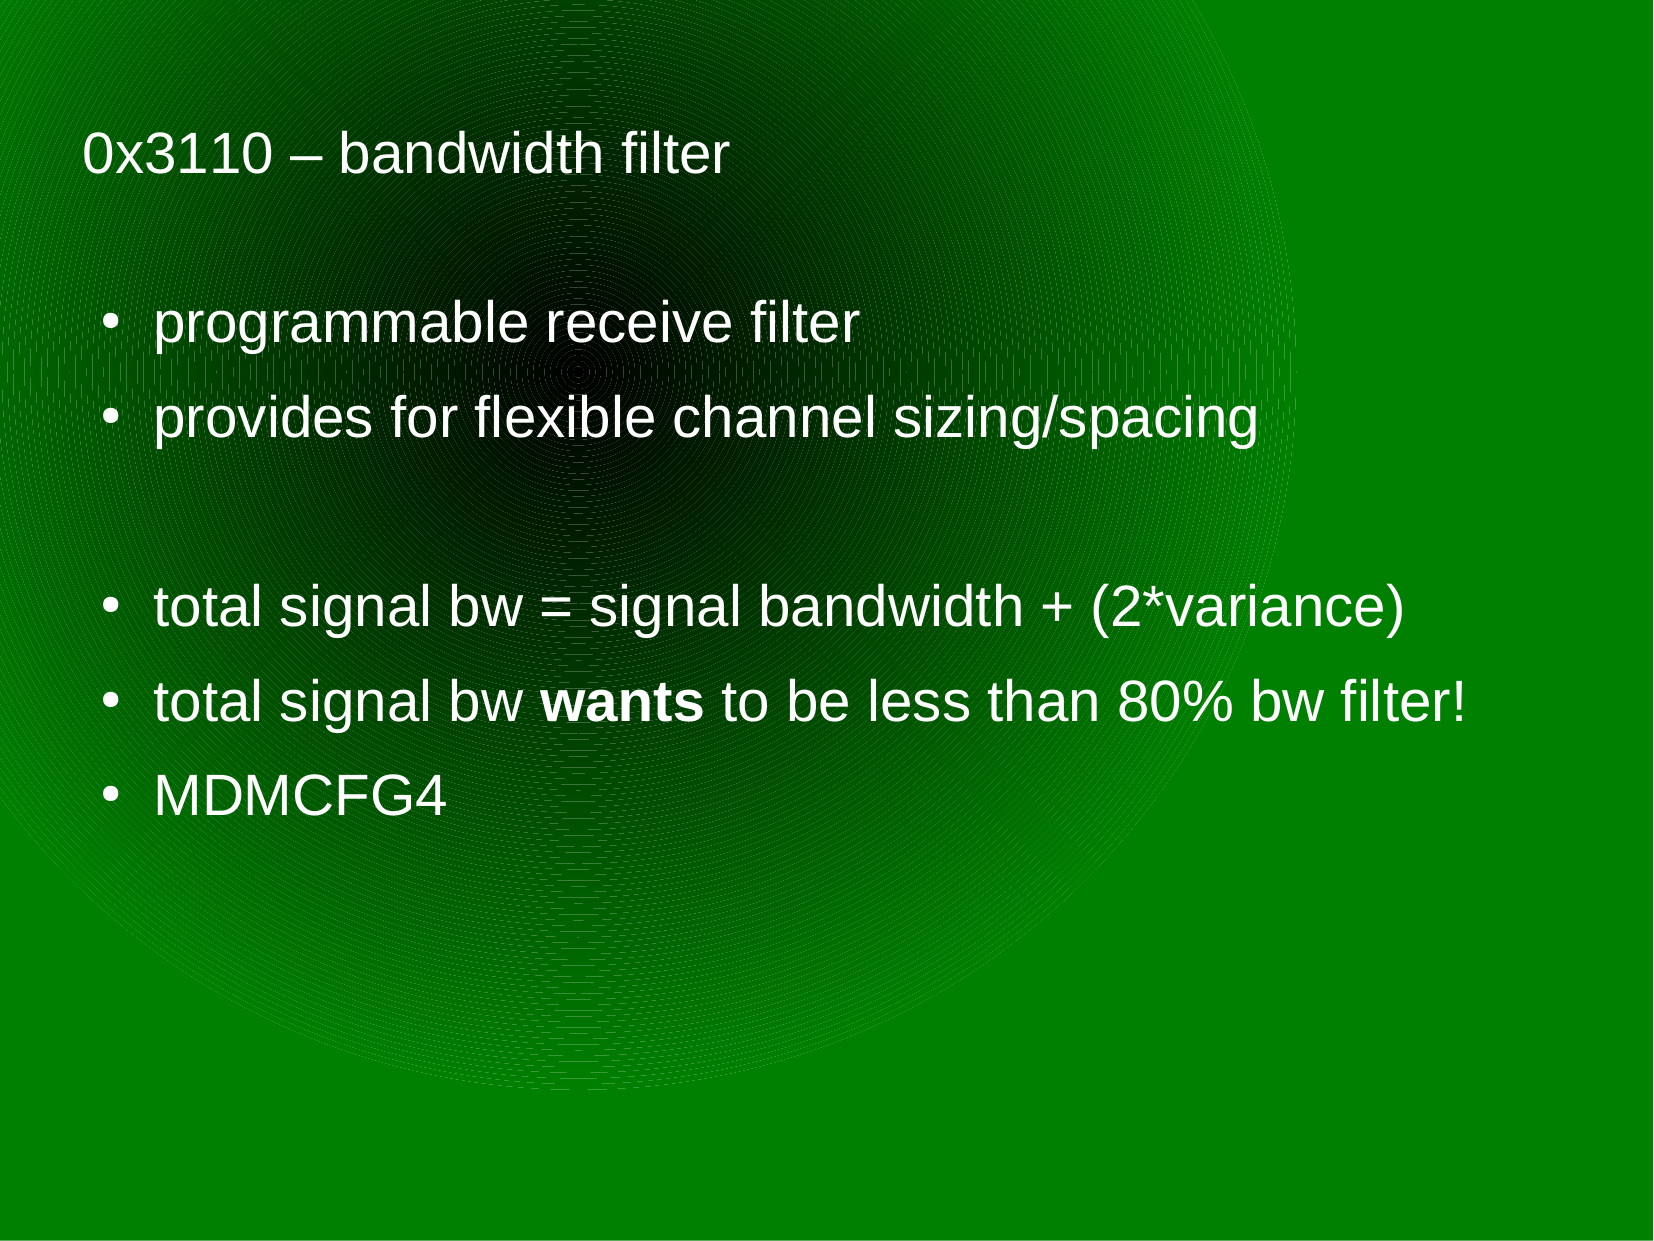

# 0x3110 – bandwidth filter
programmable receive filter
provides for flexible channel sizing/spacing
total signal bw = signal bandwidth + (2*variance)
total signal bw wants to be less than 80% bw filter!
MDMCFG4